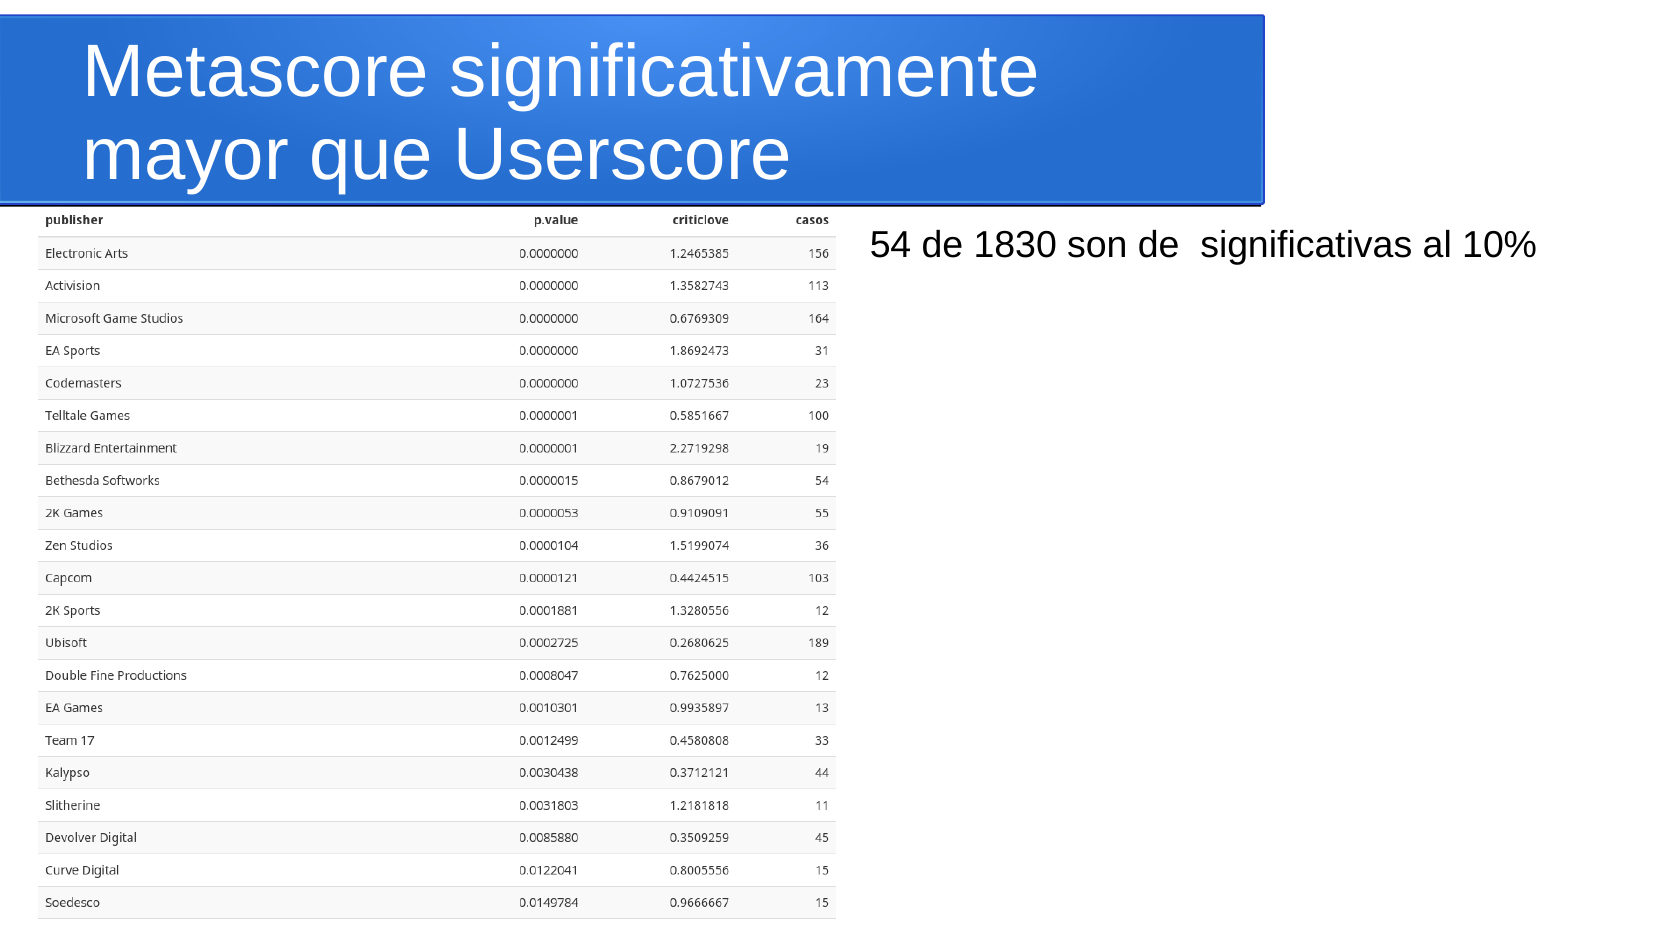

# Metascore significativamente mayor que Userscore
54 de 1830 son de significativas al 10%